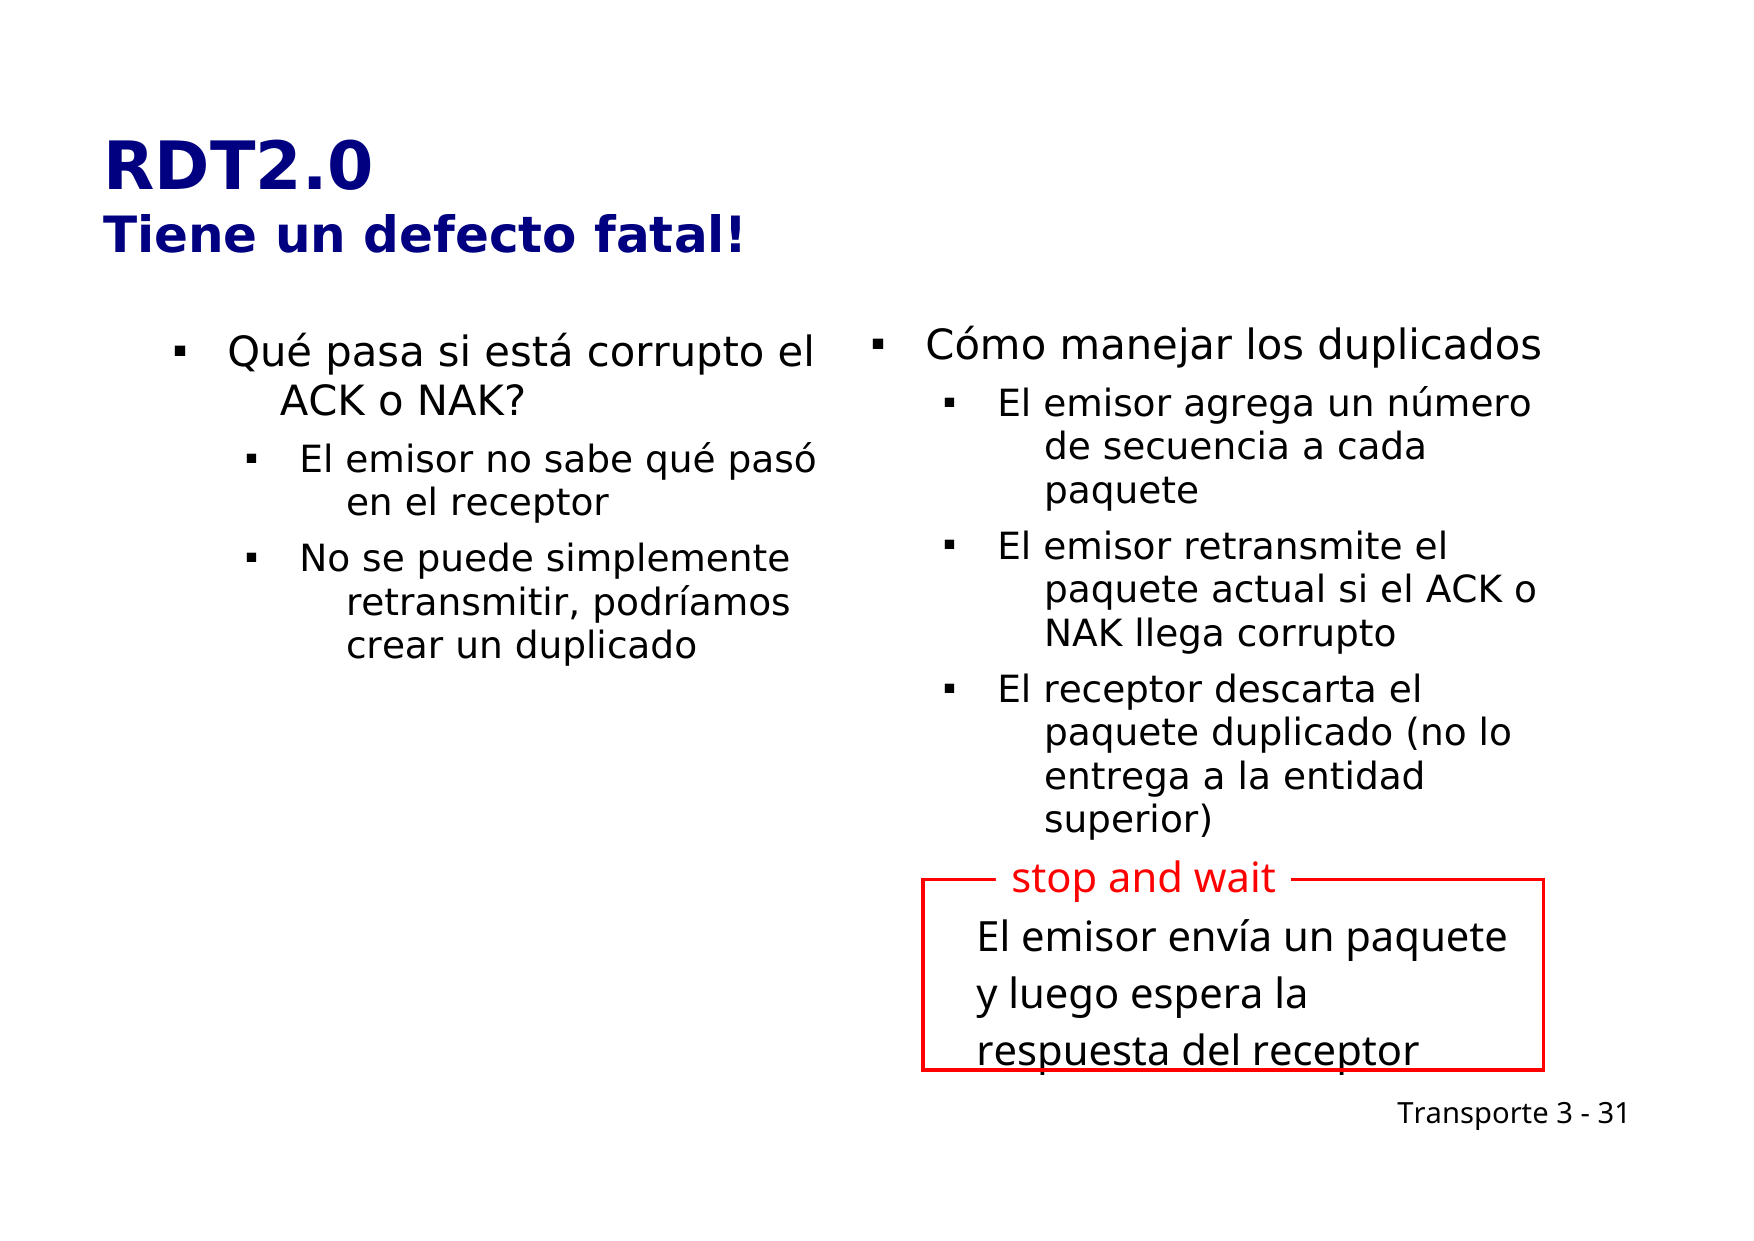

# RDT2.0 Tiene un defecto fatal!
Qué pasa si está corrupto el ACK o NAK?
El emisor no sabe qué pasó en el receptor
No se puede simplemente retransmitir, podríamos crear un duplicado
Cómo manejar los duplicados
El emisor agrega un número de secuencia a cada paquete
El emisor retransmite el paquete actual si el ACK o NAK llega corrupto
El receptor descarta el paquete duplicado (no lo entrega a la entidad superior)
stop and wait
El emisor envía un paquete
y luego espera la
respuesta del receptor